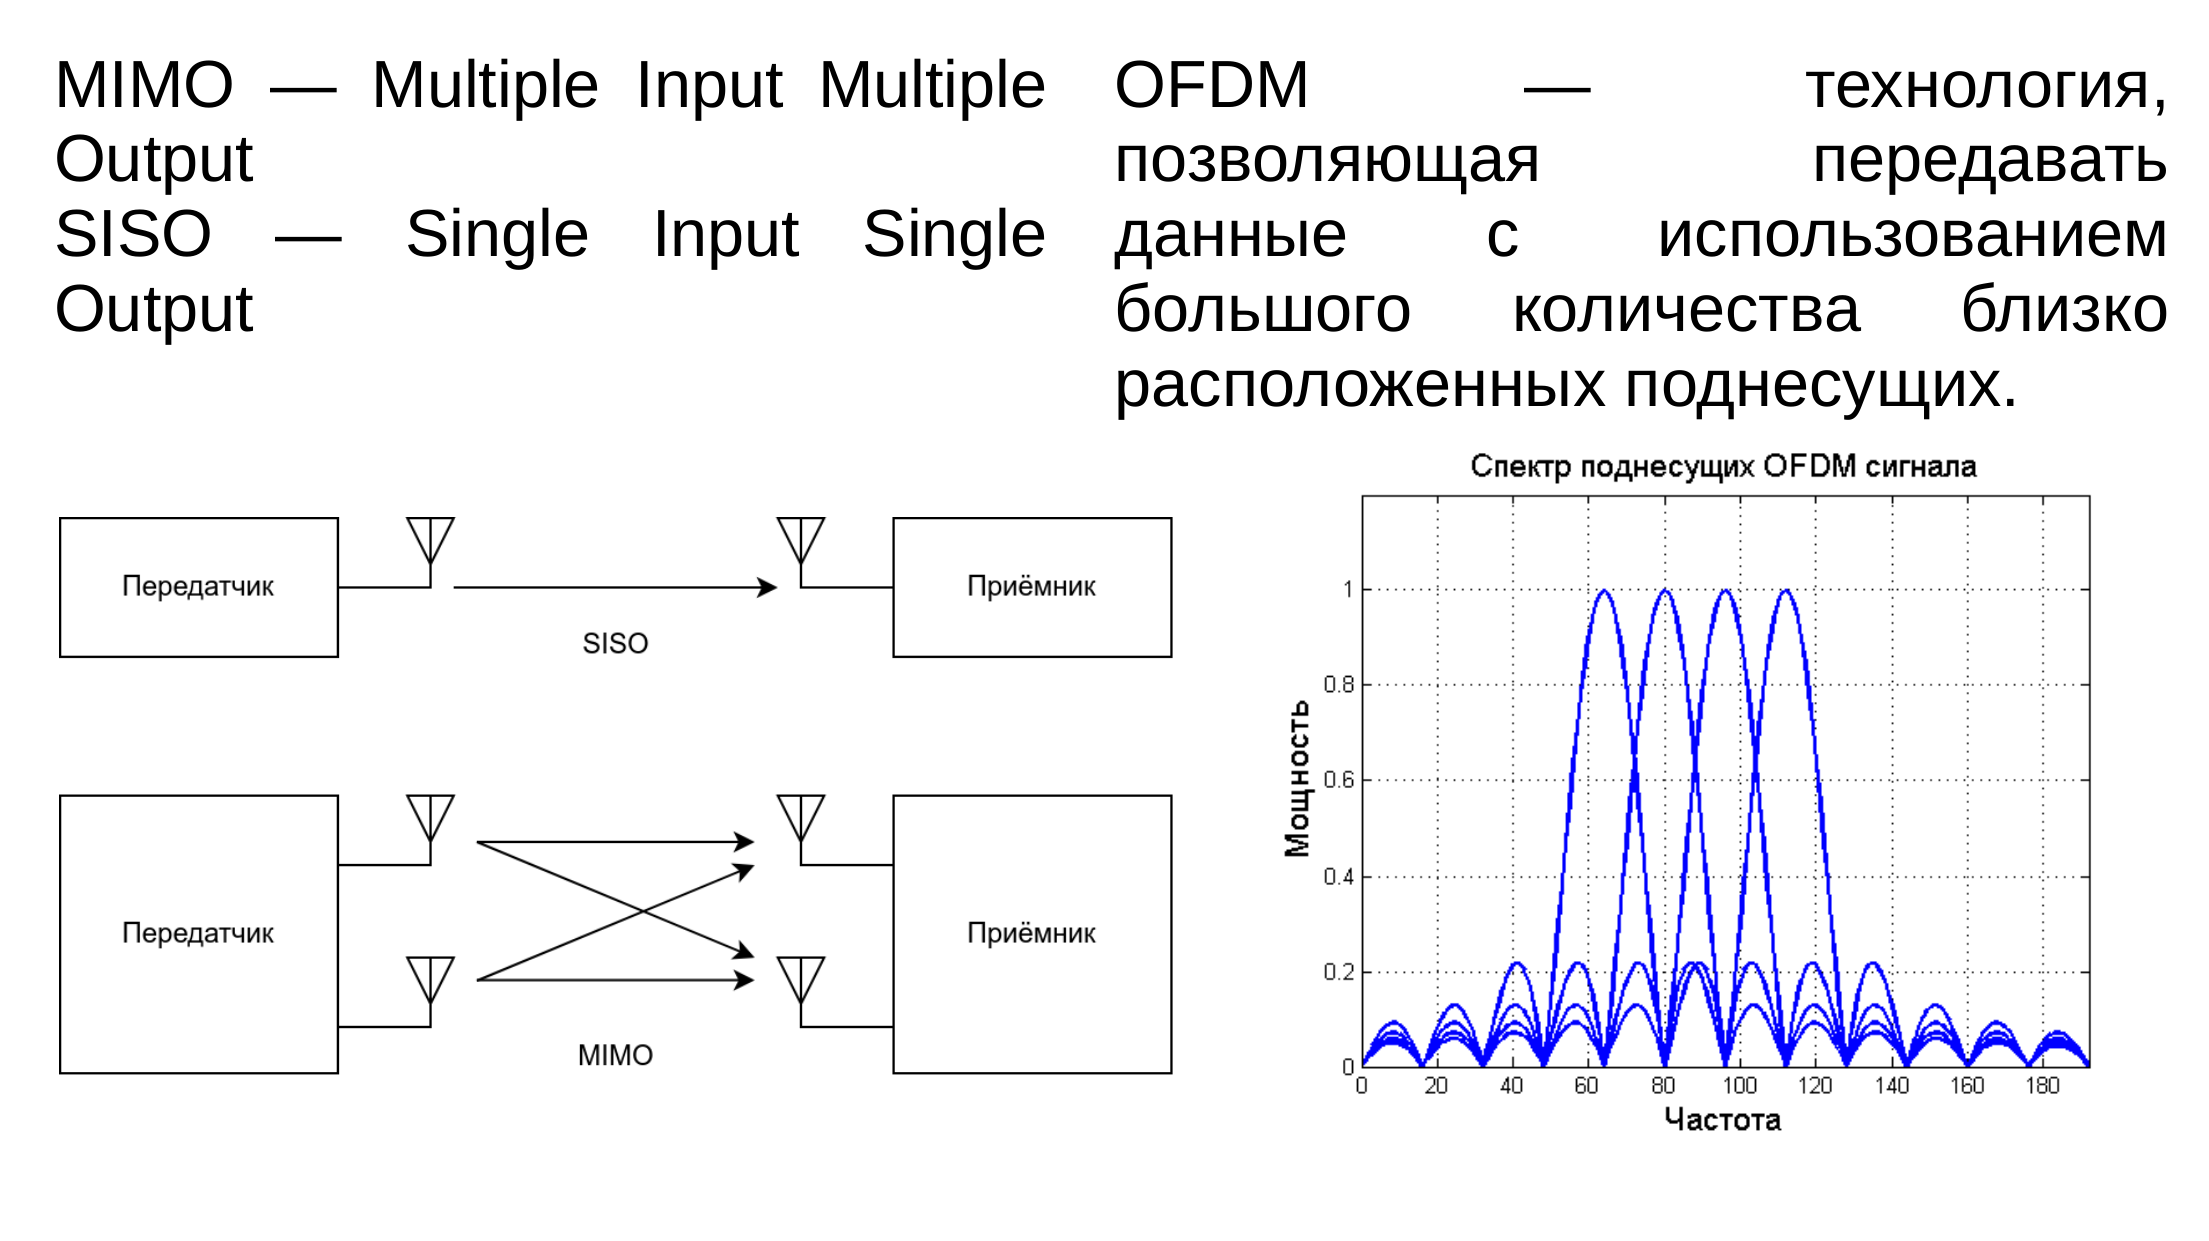

MIMO — Multiple Input Multiple Output
SISO — Single Input Single Output
OFDM — технология, позволяющая передавать данные с использованием большого количества близко расположенных поднесущих.